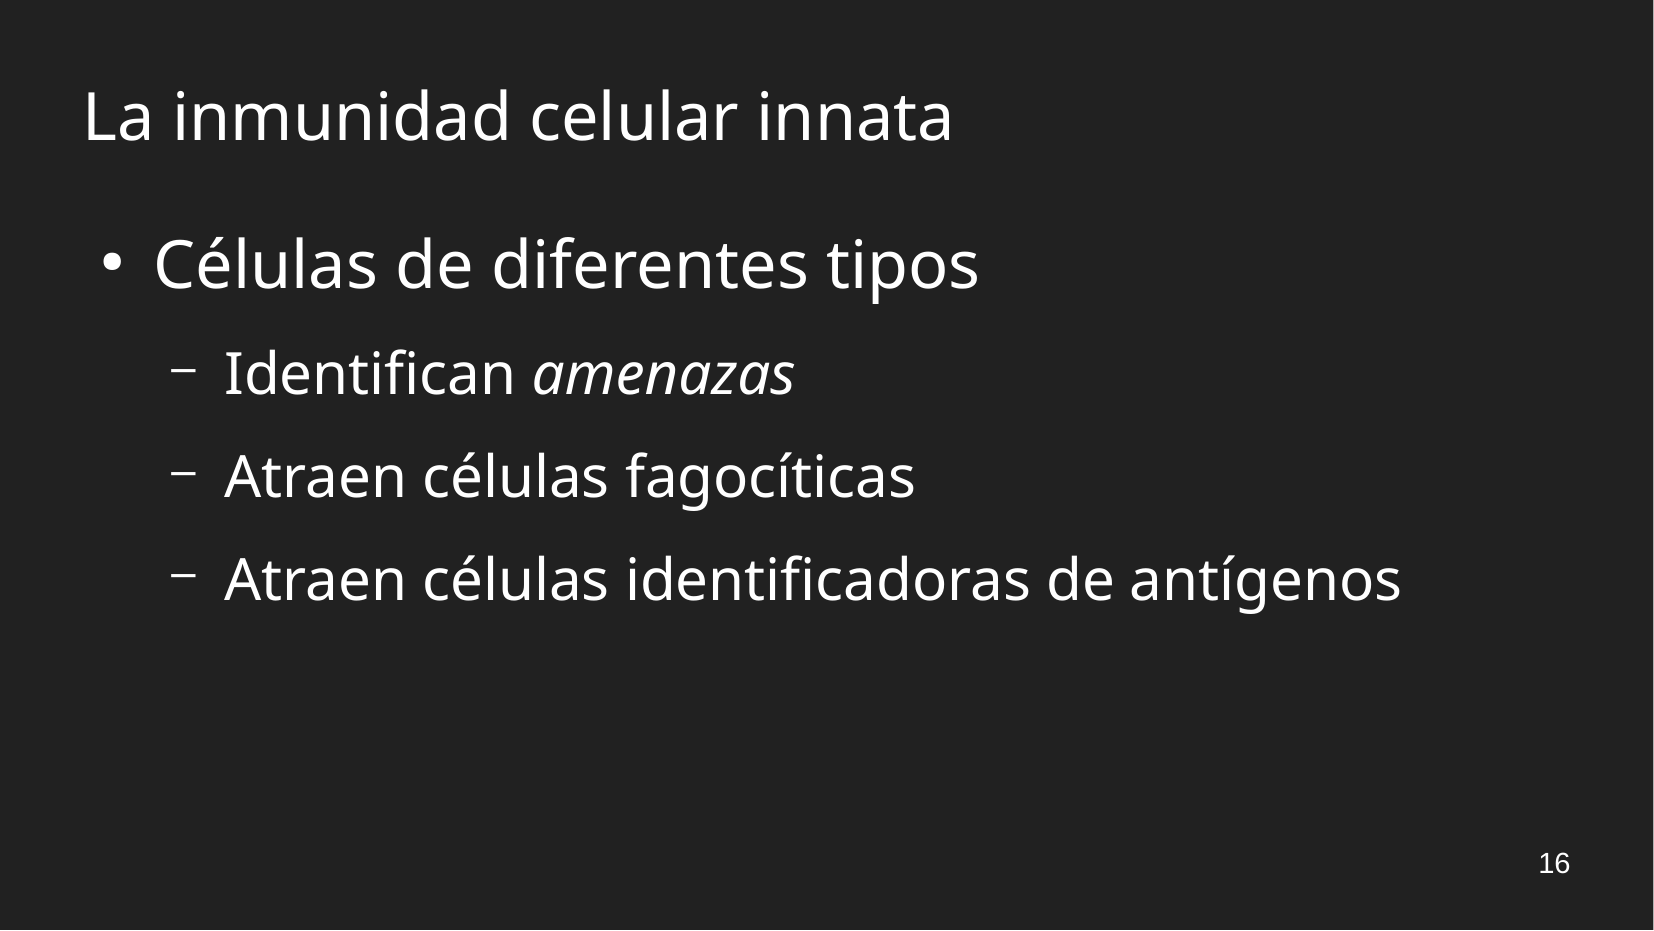

# La inmunidad celular innata
Células de diferentes tipos
Identifican amenazas
Atraen células fagocíticas
Atraen células identificadoras de antígenos
16